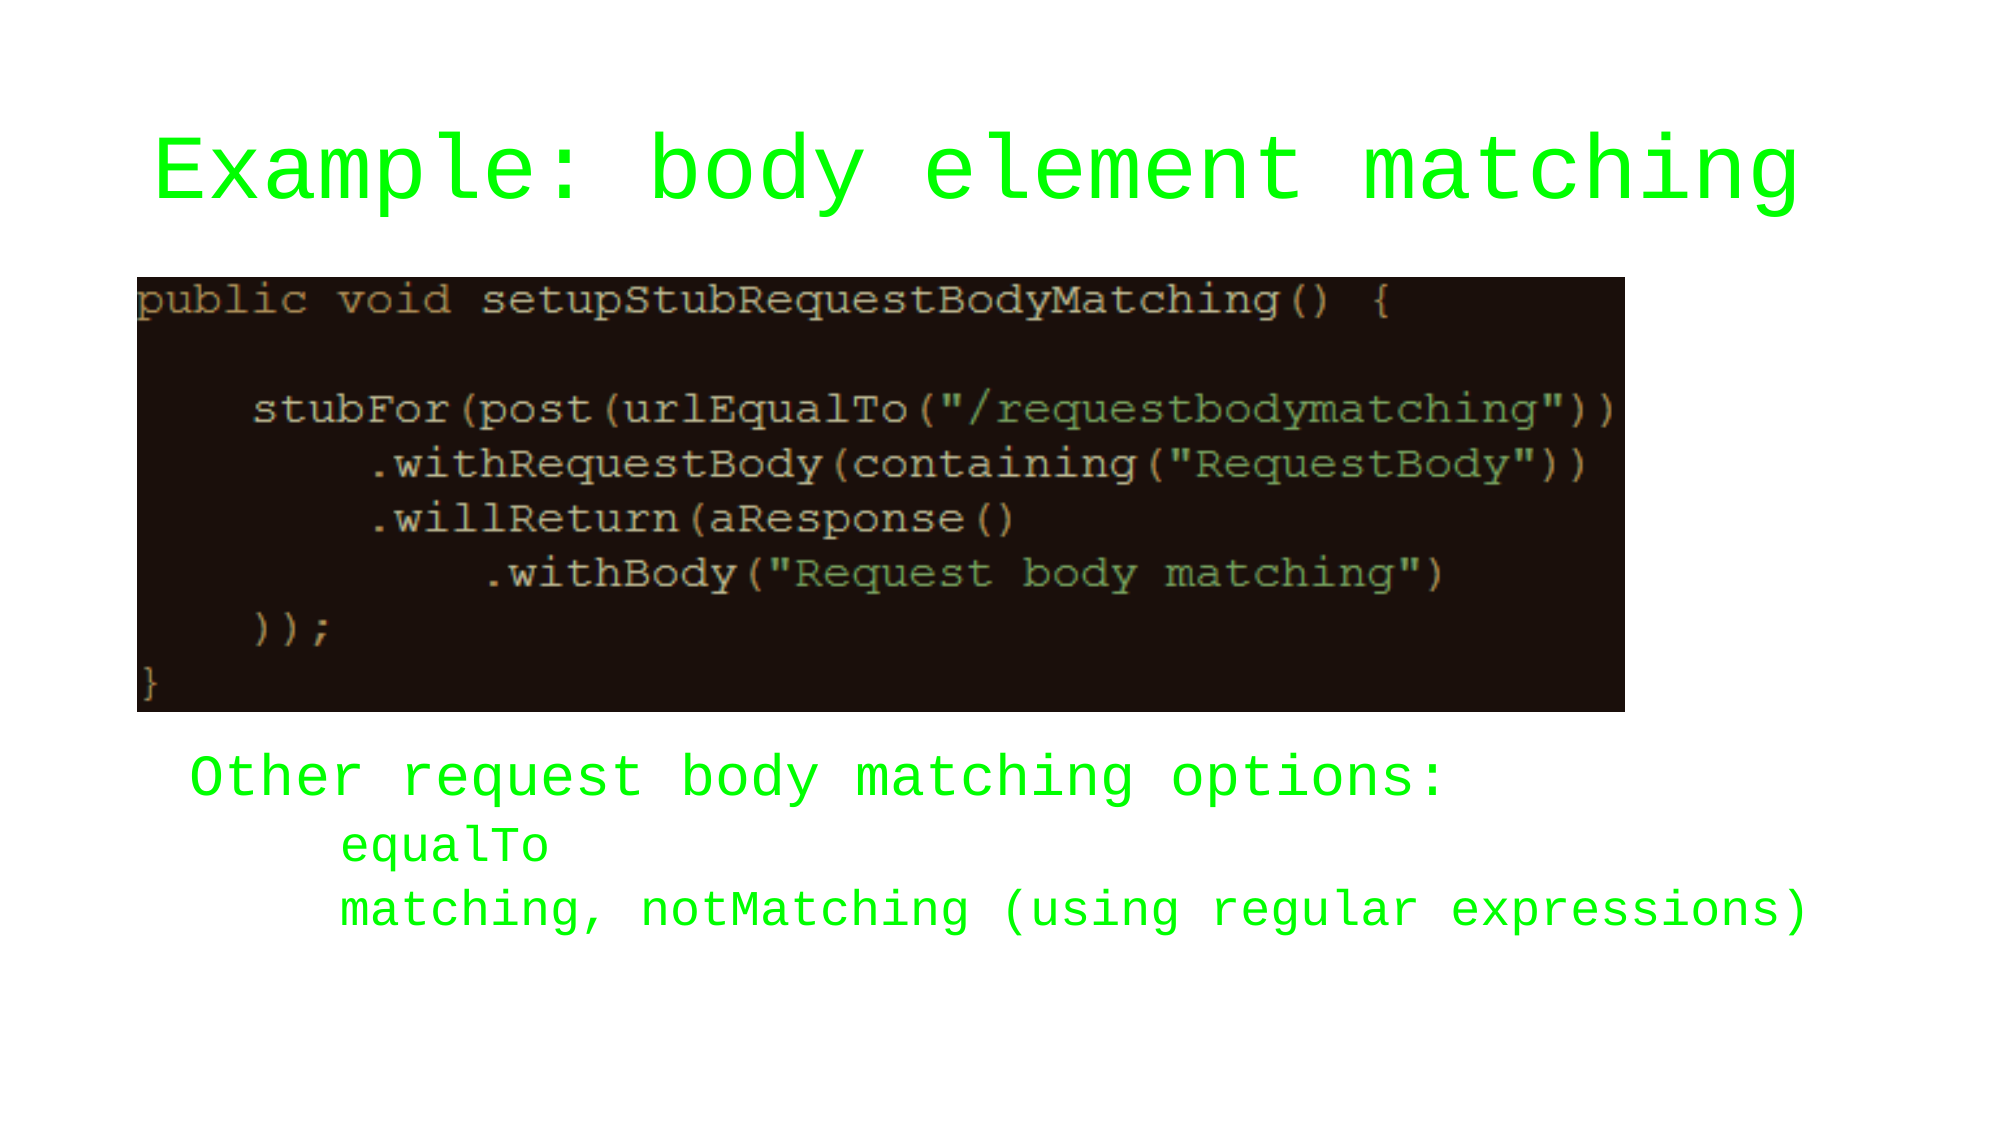

# Example: body element matching
Other request body matching options:
equalTo
matching, notMatching (using regular expressions)